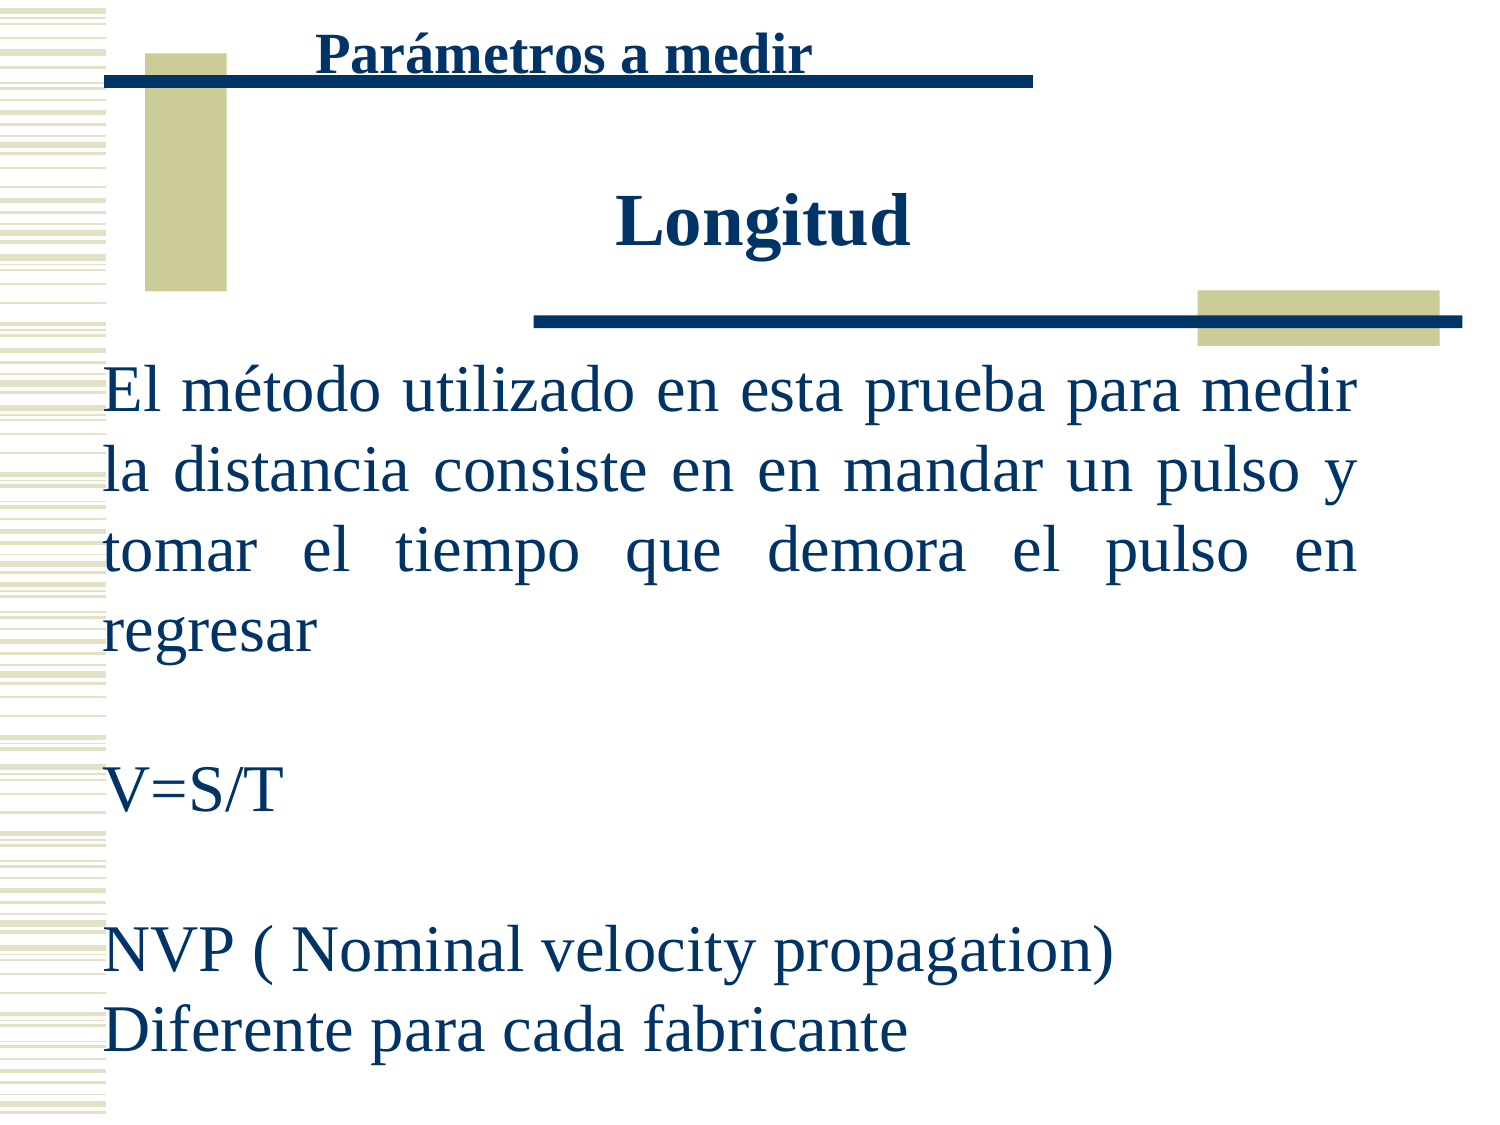

Parámetros a medir
Longitud
El método utilizado en esta prueba para medir la distancia consiste en en mandar un pulso y tomar el tiempo que demora el pulso en regresar
V=S/T
NVP ( Nominal velocity propagation)
Diferente para cada fabricante